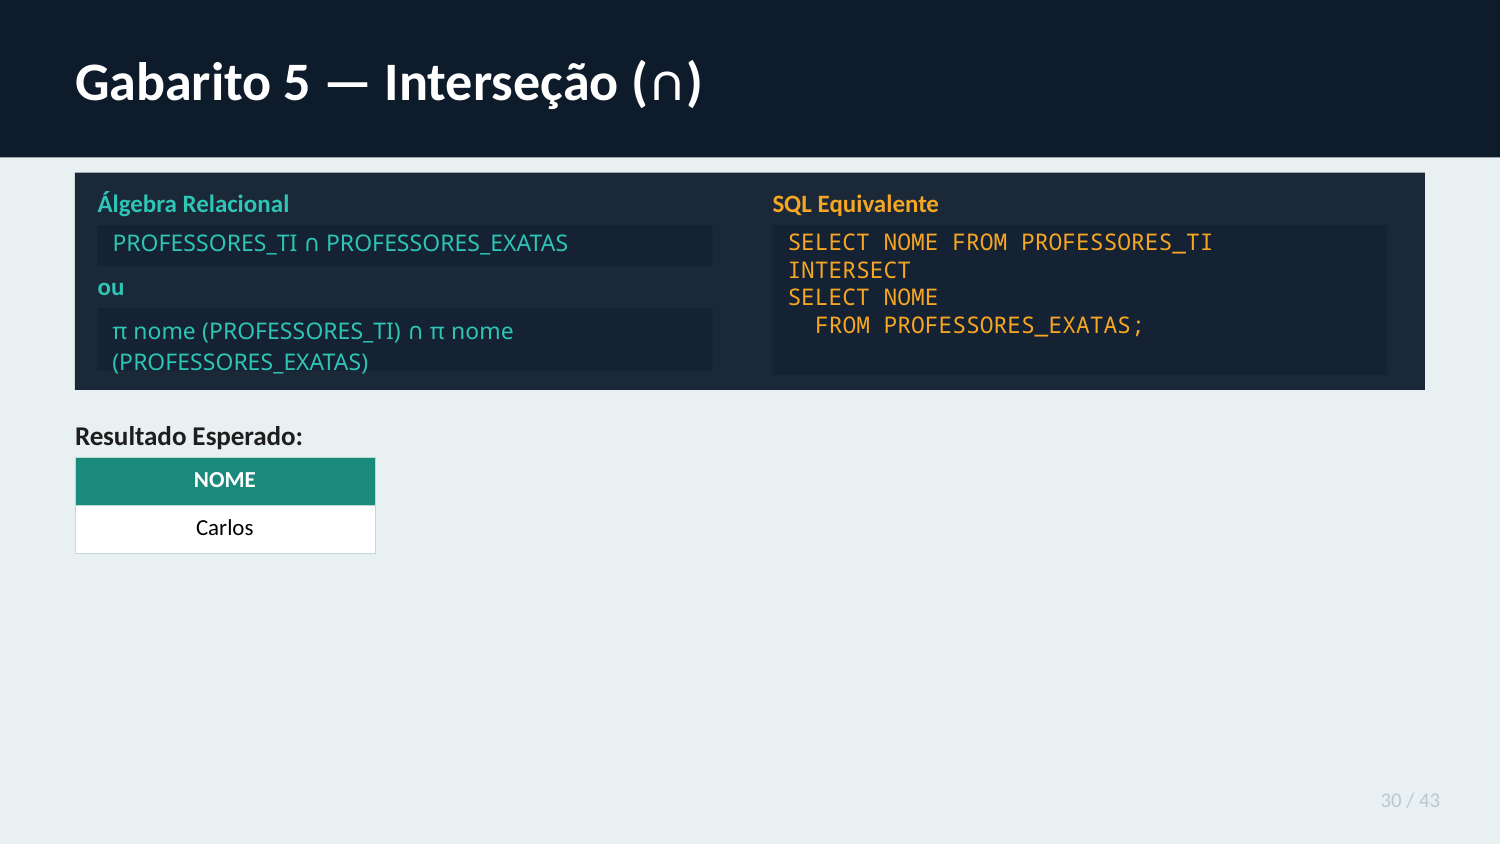

Gabarito 5 — Interseção (∩)
SQL Equivalente
Álgebra Relacional
SELECT NOME FROM PROFESSORES_TI
INTERSECT
SELECT NOME
 FROM PROFESSORES_EXATAS;
PROFESSORES_TI ∩ PROFESSORES_EXATAS
ou
π nome (PROFESSORES_TI) ∩ π nome (PROFESSORES_EXATAS)
Resultado Esperado:
| NOME |
| --- |
| Carlos |
30 / 43